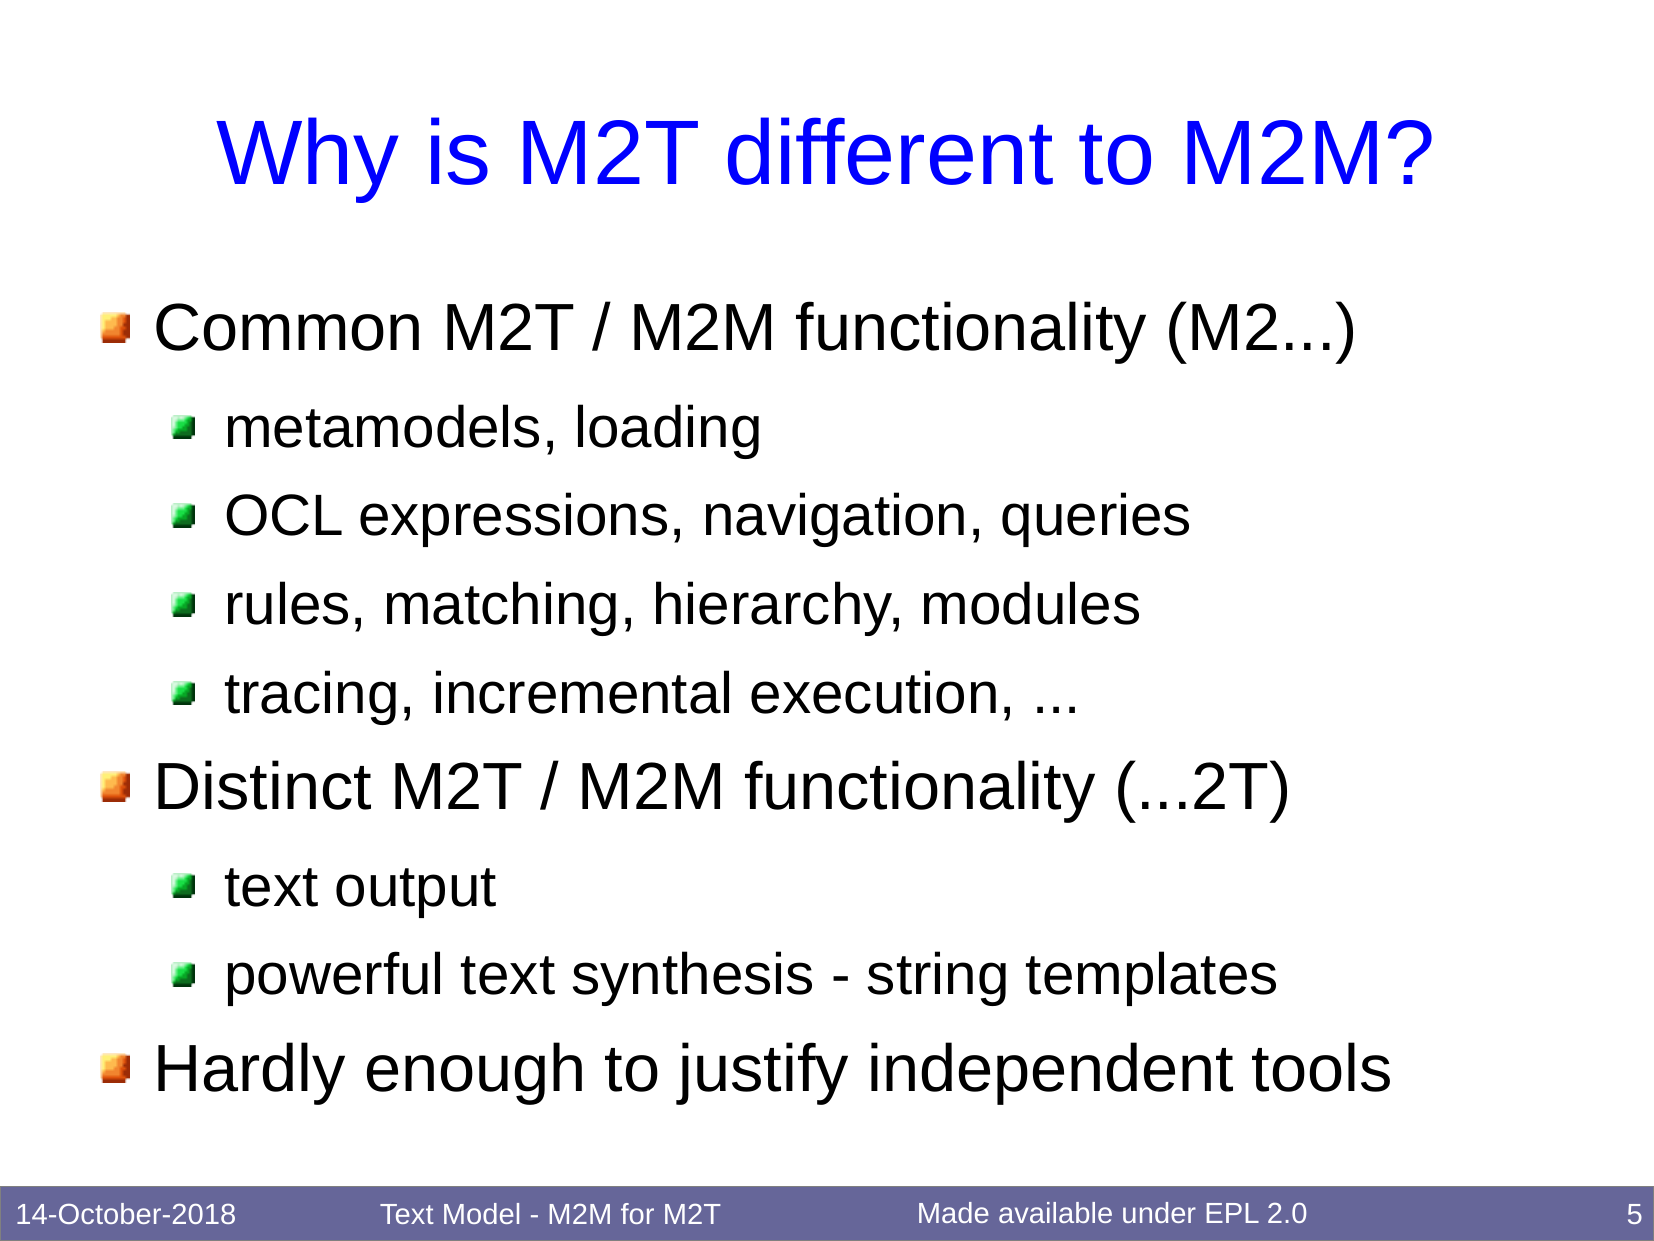

# Why is M2T different to M2M?
Common M2T / M2M functionality (M2...)
metamodels, loading
OCL expressions, navigation, queries
rules, matching, hierarchy, modules
tracing, incremental execution, ...
Distinct M2T / M2M functionality (...2T)
text output
powerful text synthesis - string templates
Hardly enough to justify independent tools
14-October-2018
Text Model - M2M for M2T
5